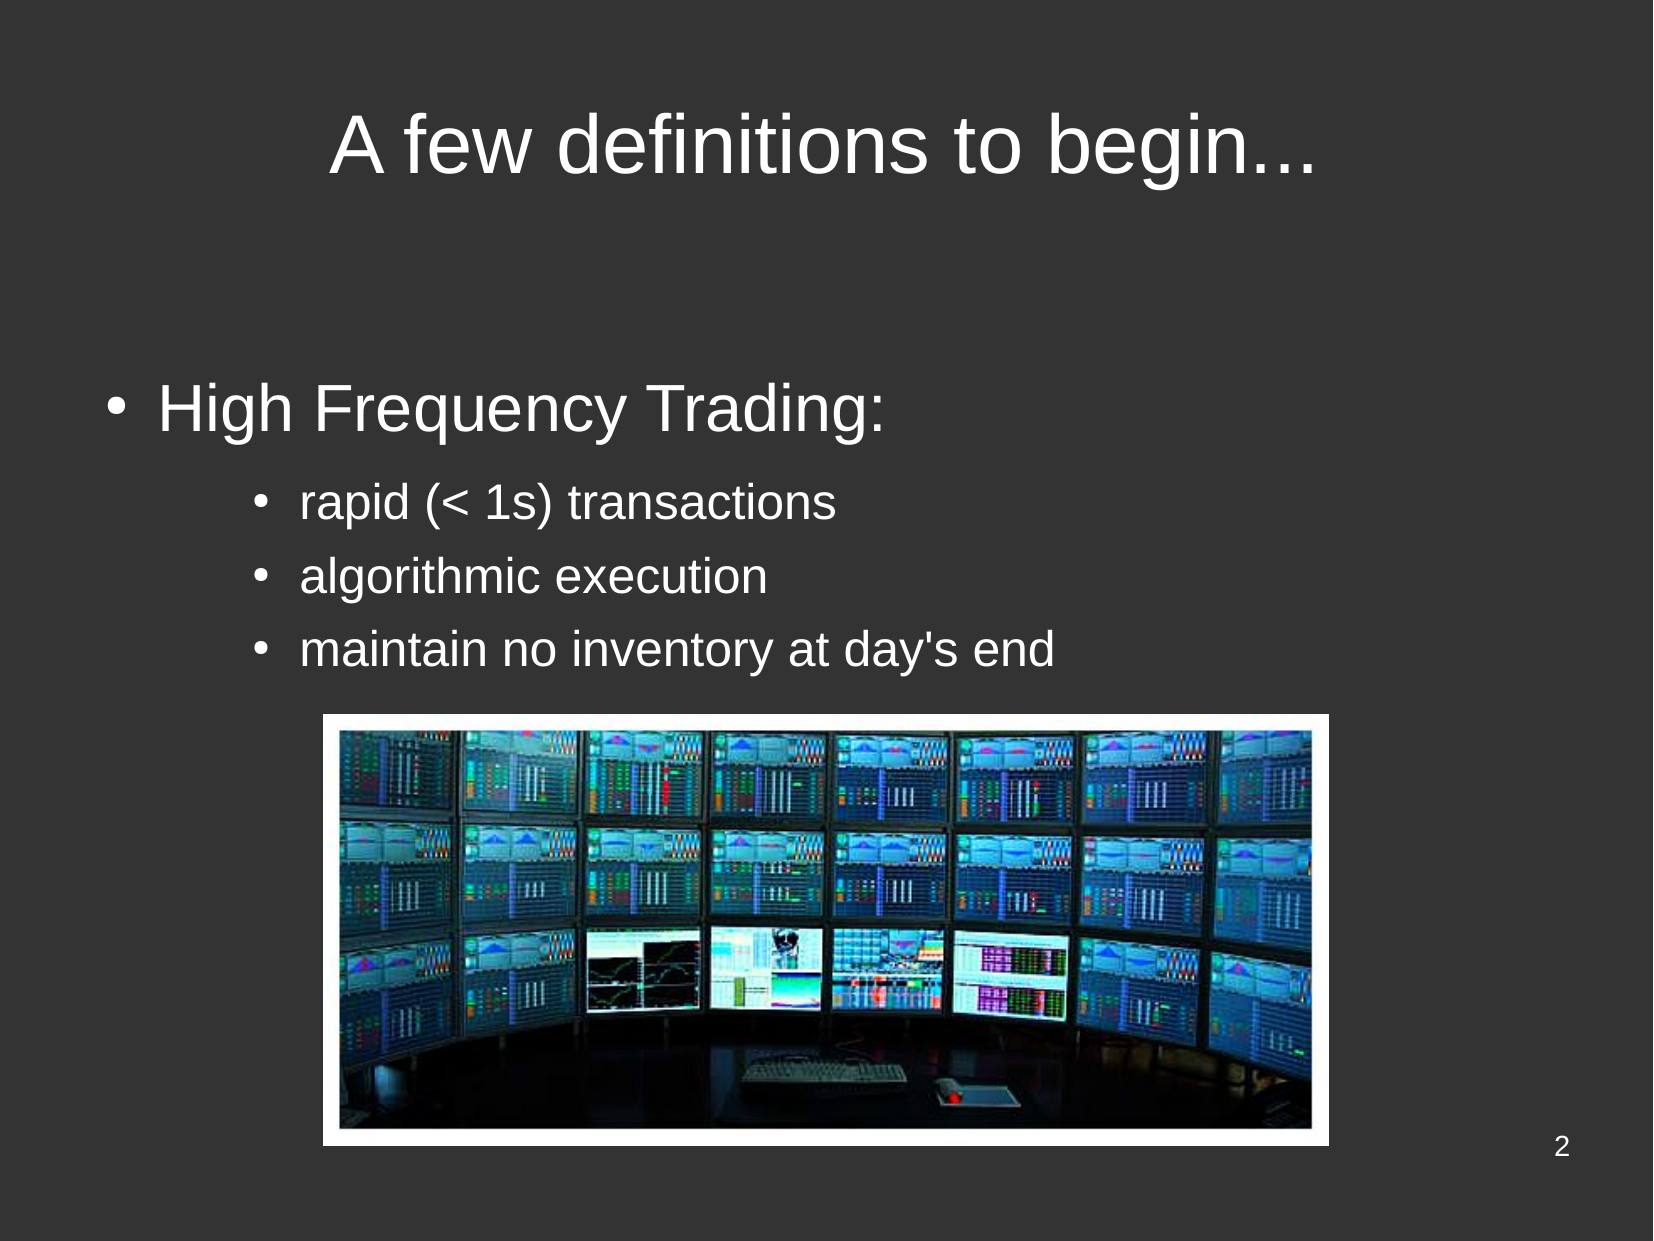

# A few definitions to begin...
High Frequency Trading:
rapid (< 1s) transactions
algorithmic execution
maintain no inventory at day's end
2